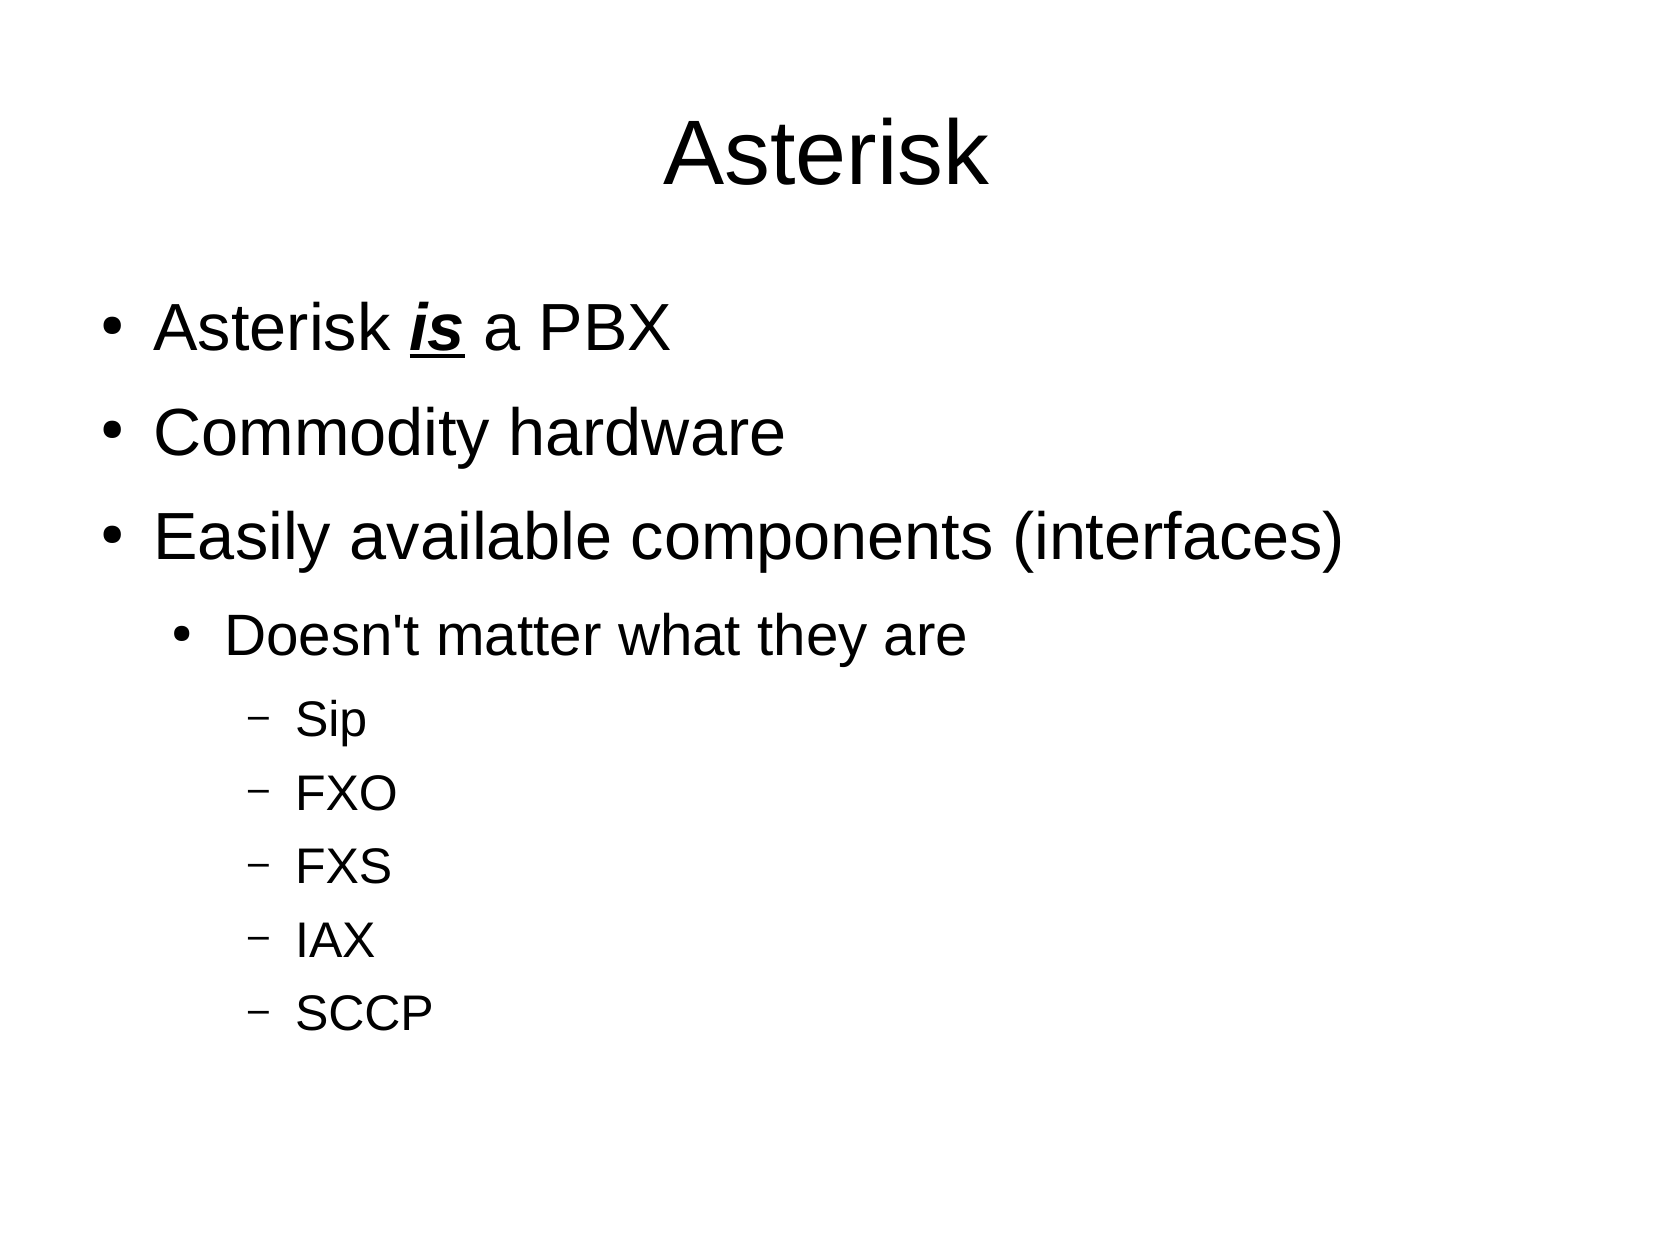

# Asterisk
Asterisk is a PBX
Commodity hardware
Easily available components (interfaces)
Doesn't matter what they are
Sip
FXO
FXS
IAX
SCCP